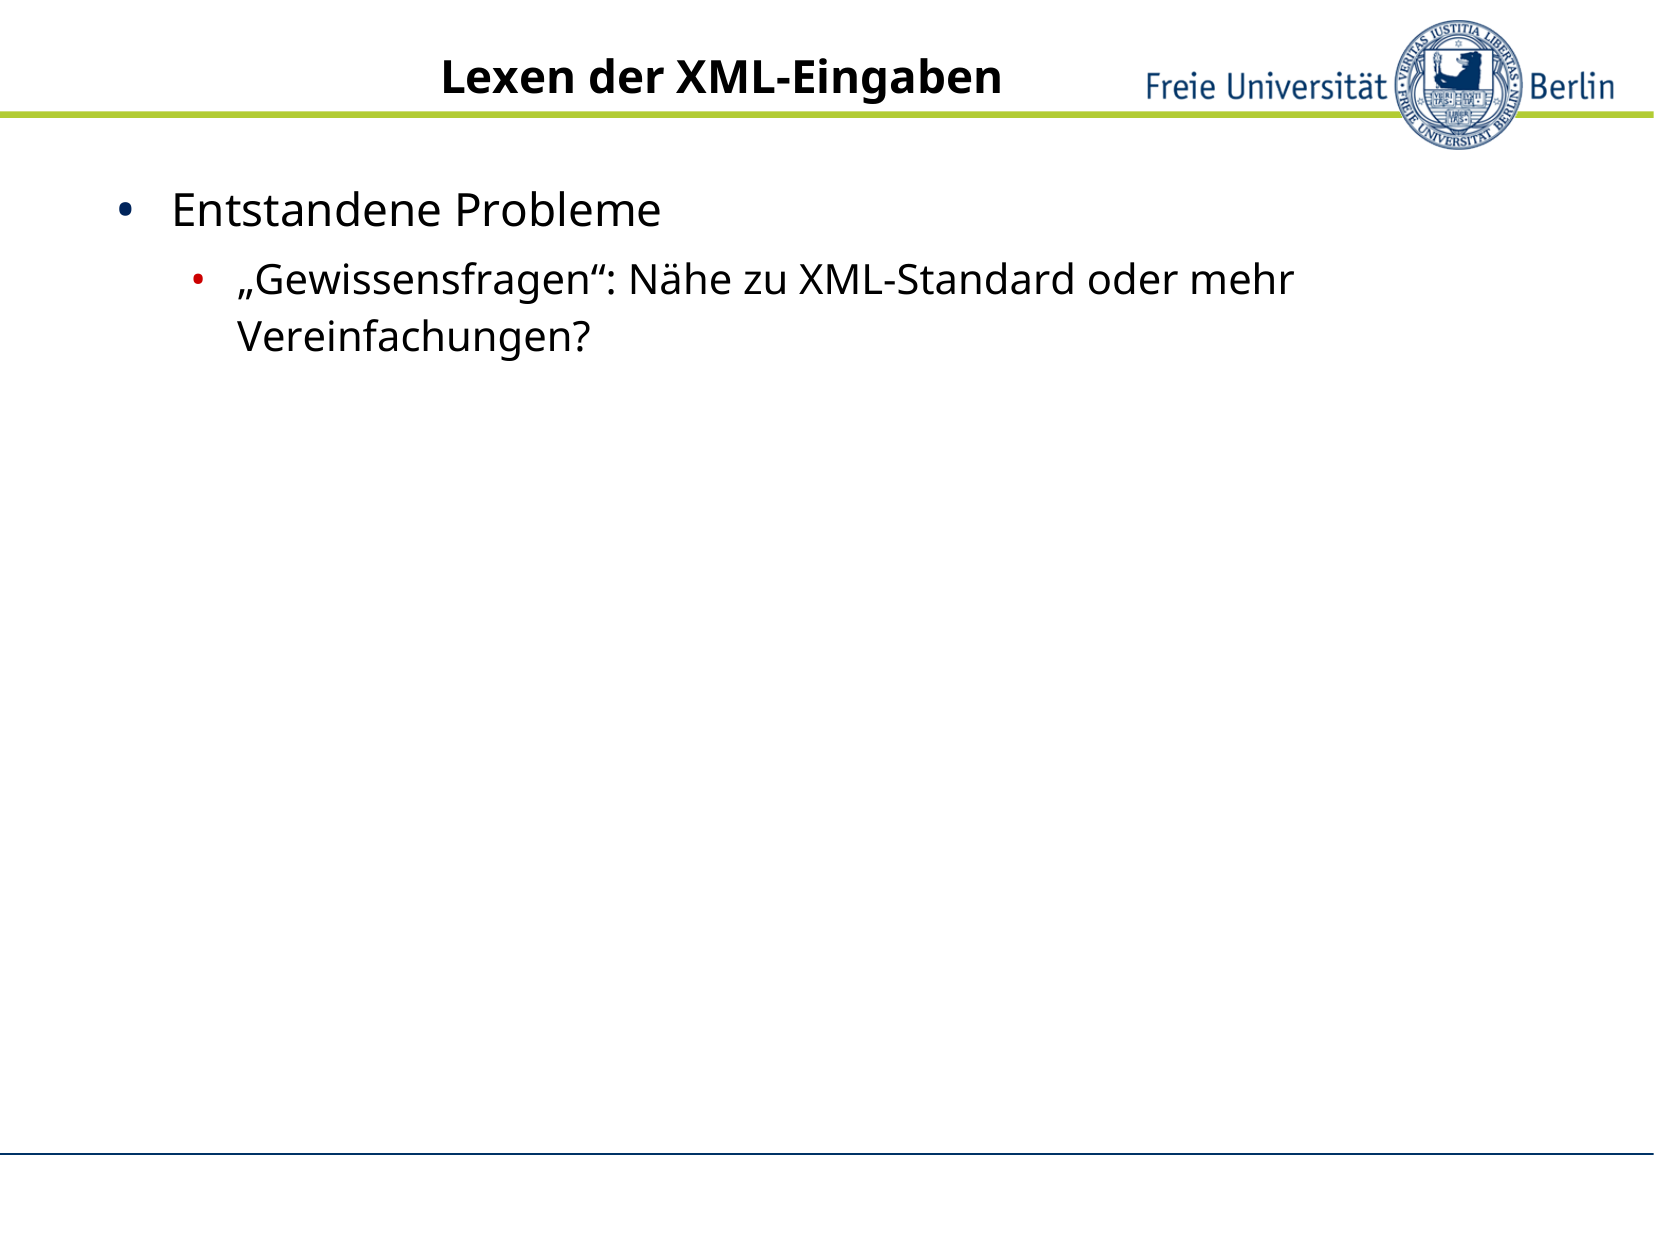

# Lexen der XML-Eingaben
Entstandene Probleme
„Gewissensfragen“: Nähe zu XML-Standard oder mehr Vereinfachungen?